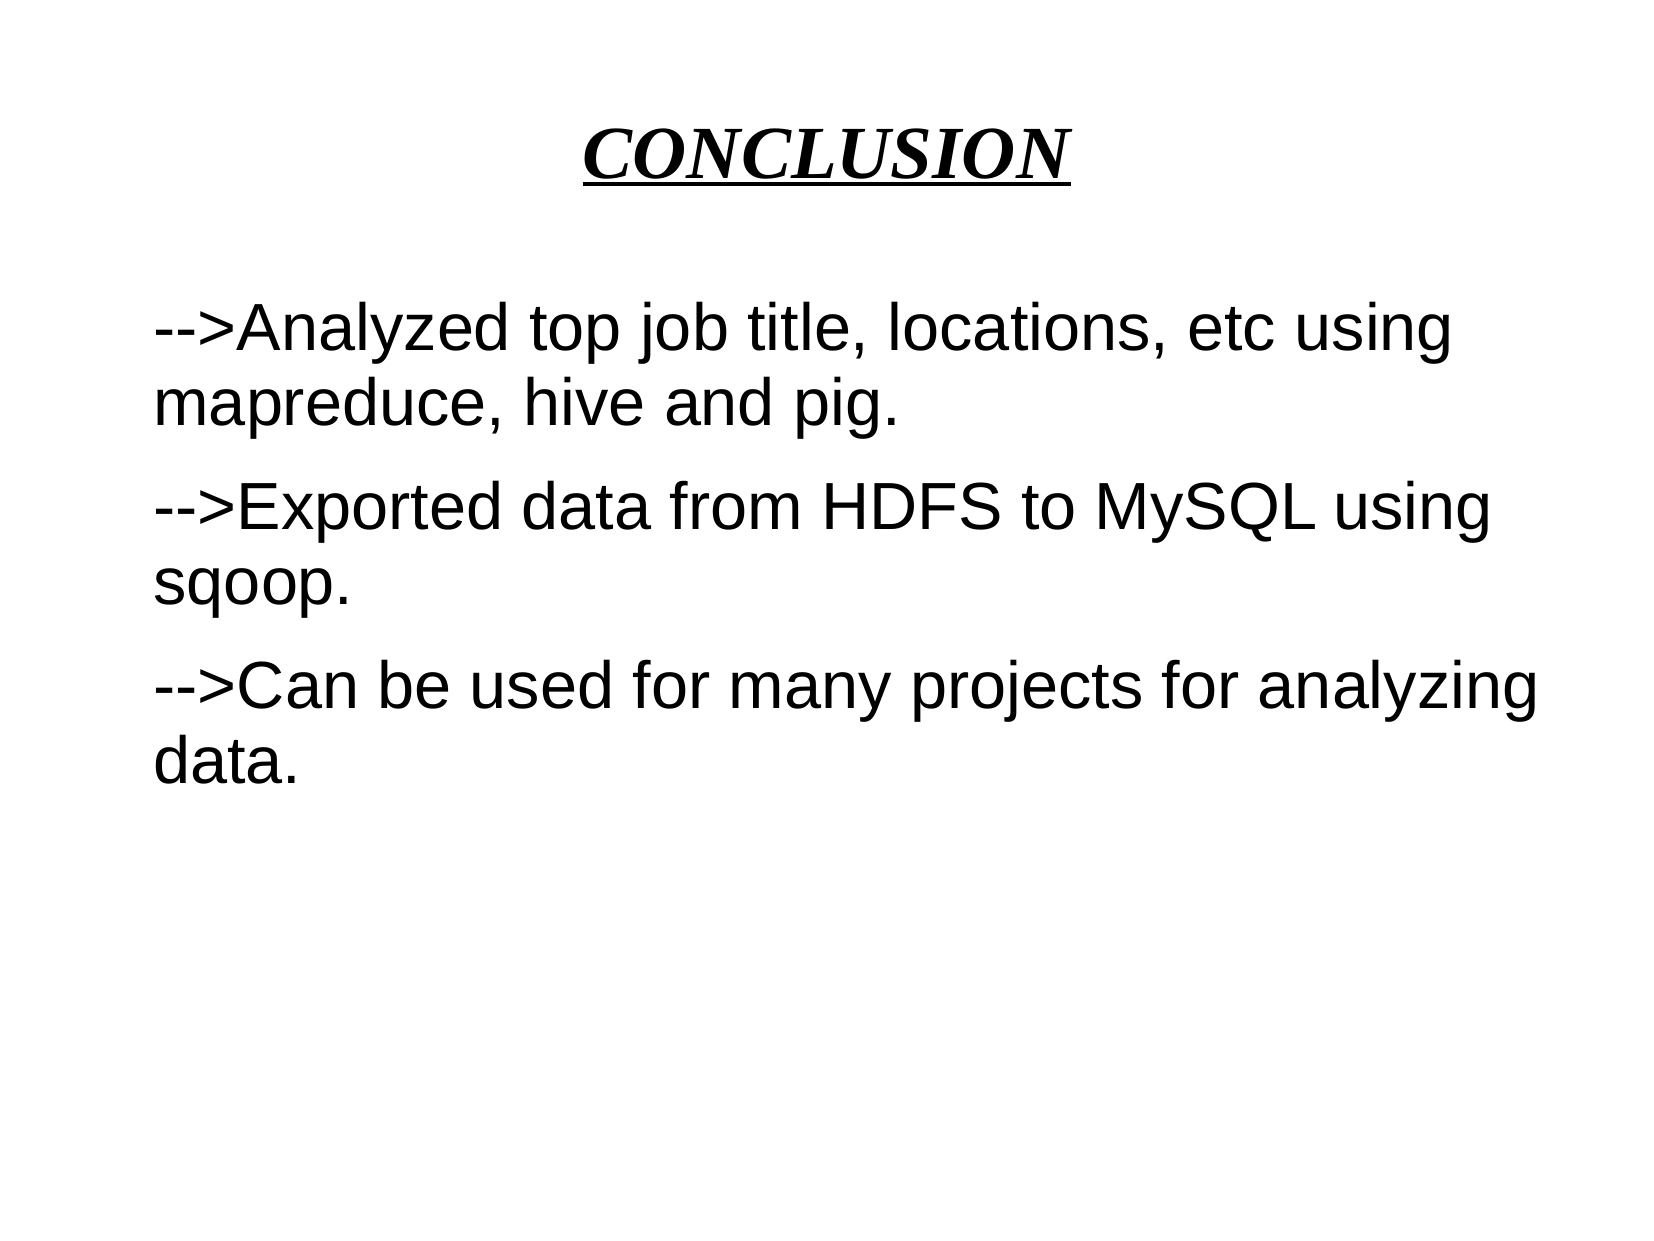

# CONCLUSION
-->Analyzed top job title, locations, etc using mapreduce, hive and pig.
-->Exported data from HDFS to MySQL using sqoop.
-->Can be used for many projects for analyzing data.